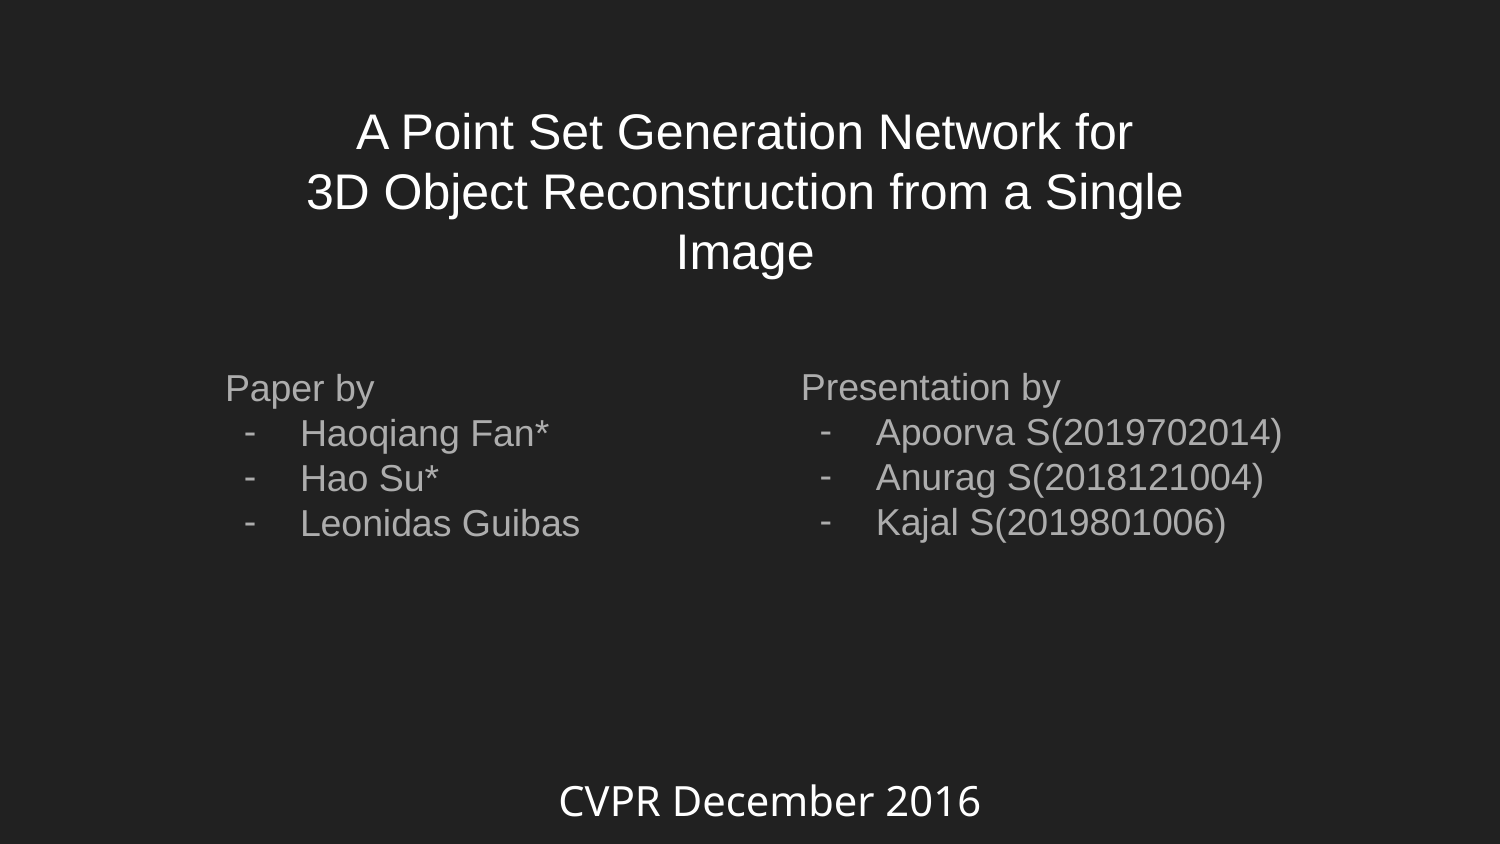

# A Point Set Generation Network for 3D Object Reconstruction from a Single Image
Presentation by
Apoorva S(2019702014)
Anurag S(2018121004)
Kajal S(2019801006)
Paper by
Haoqiang Fan*
Hao Su*
Leonidas Guibas
CVPR December 2016